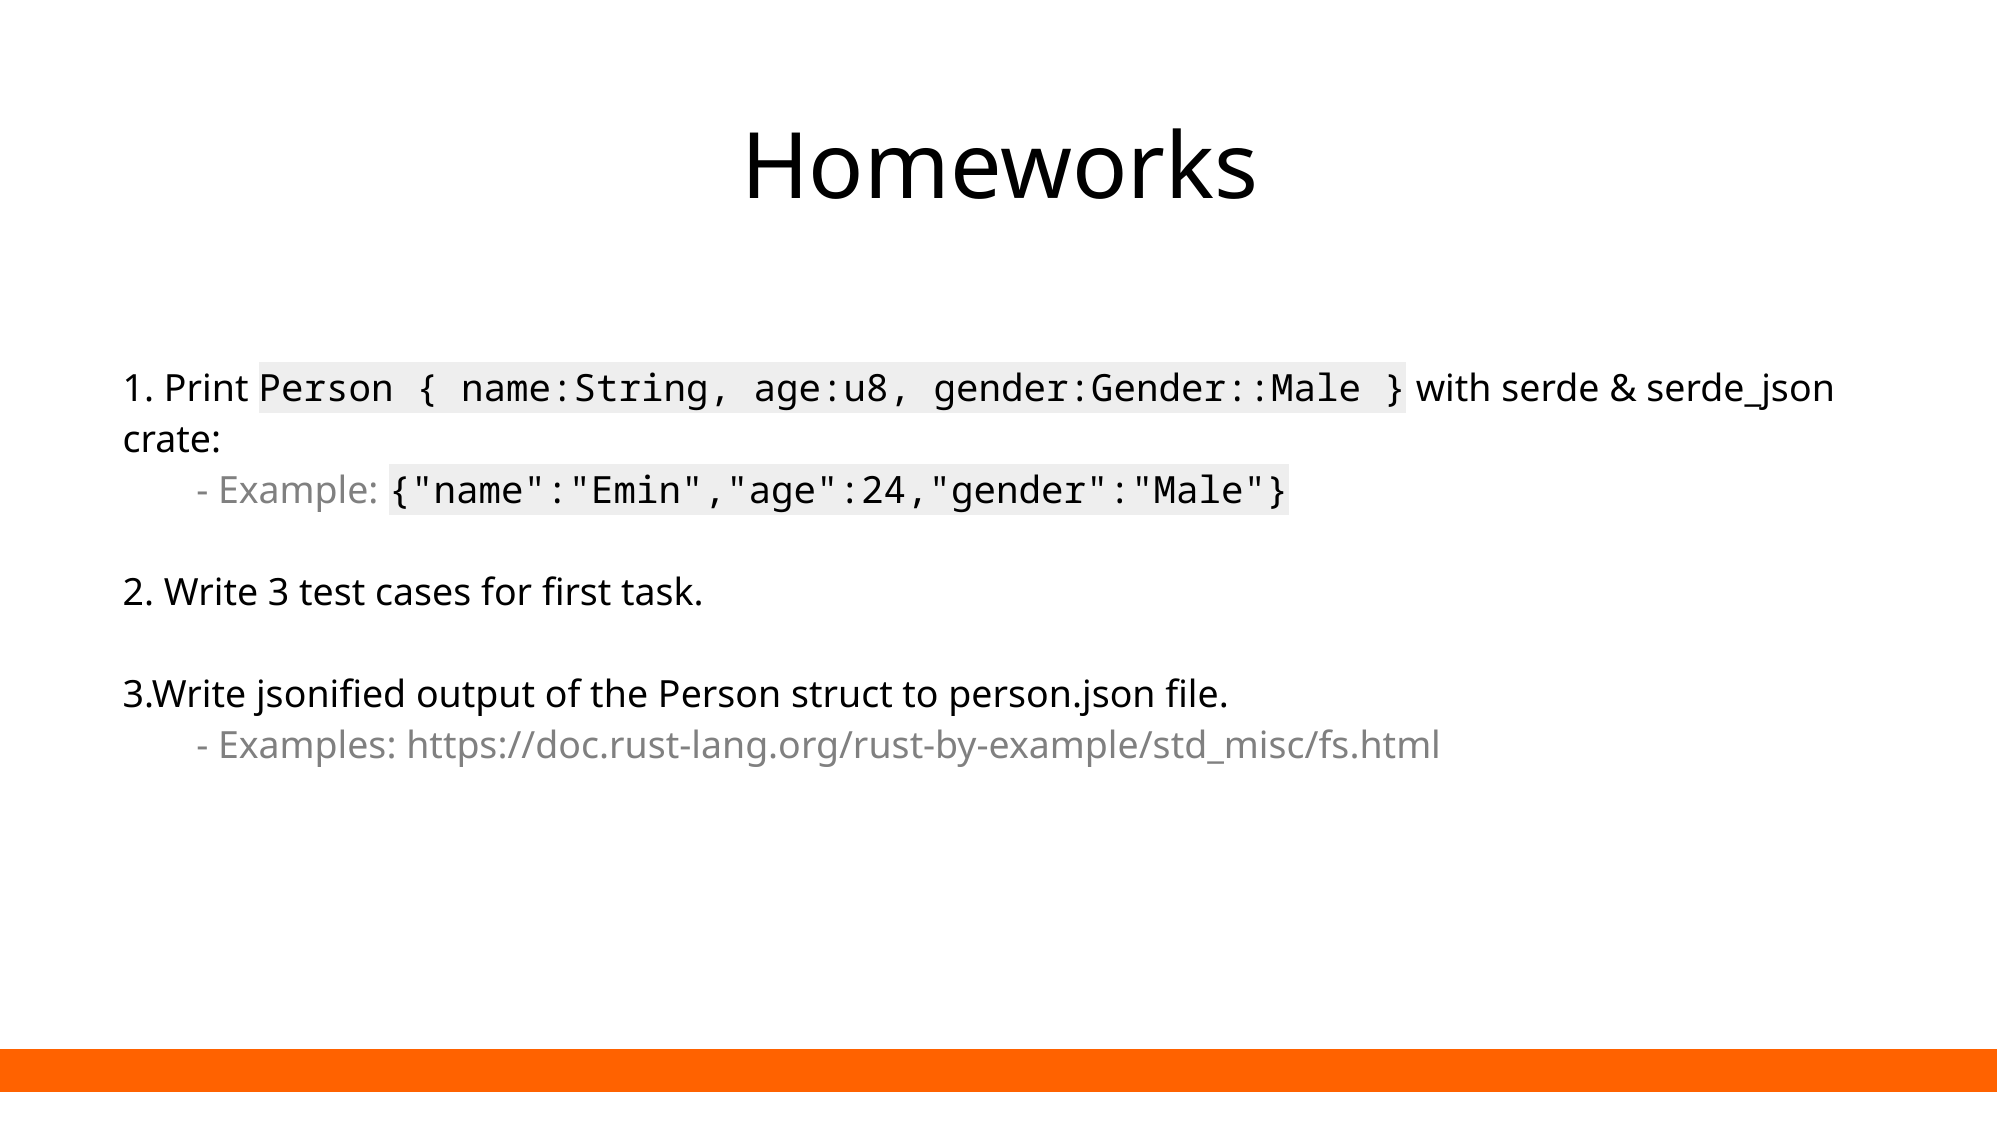

# Homeworks
1. Print Person { name:String, age:u8, gender:Gender::Male } with serde & serde_json crate:
	- Example: {"name":"Emin","age":24,"gender":"Male"}
2. Write 3 test cases for first task.
3.Write jsonified output of the Person struct to person.json file.
	- Examples: https://doc.rust-lang.org/rust-by-example/std_misc/fs.html